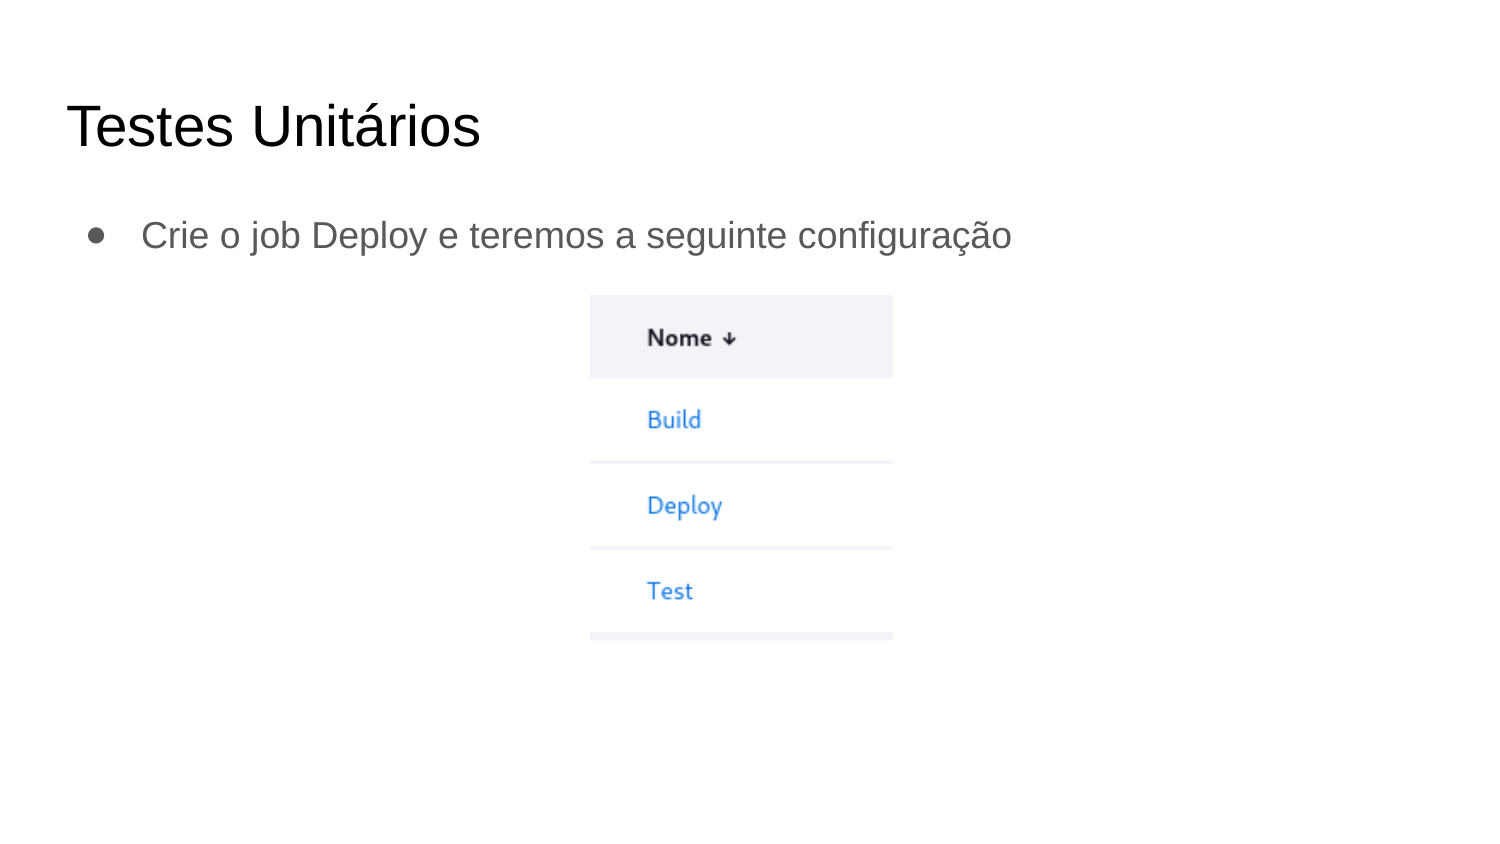

# Testes Unitários
Crie o job Deploy e teremos a seguinte configuração